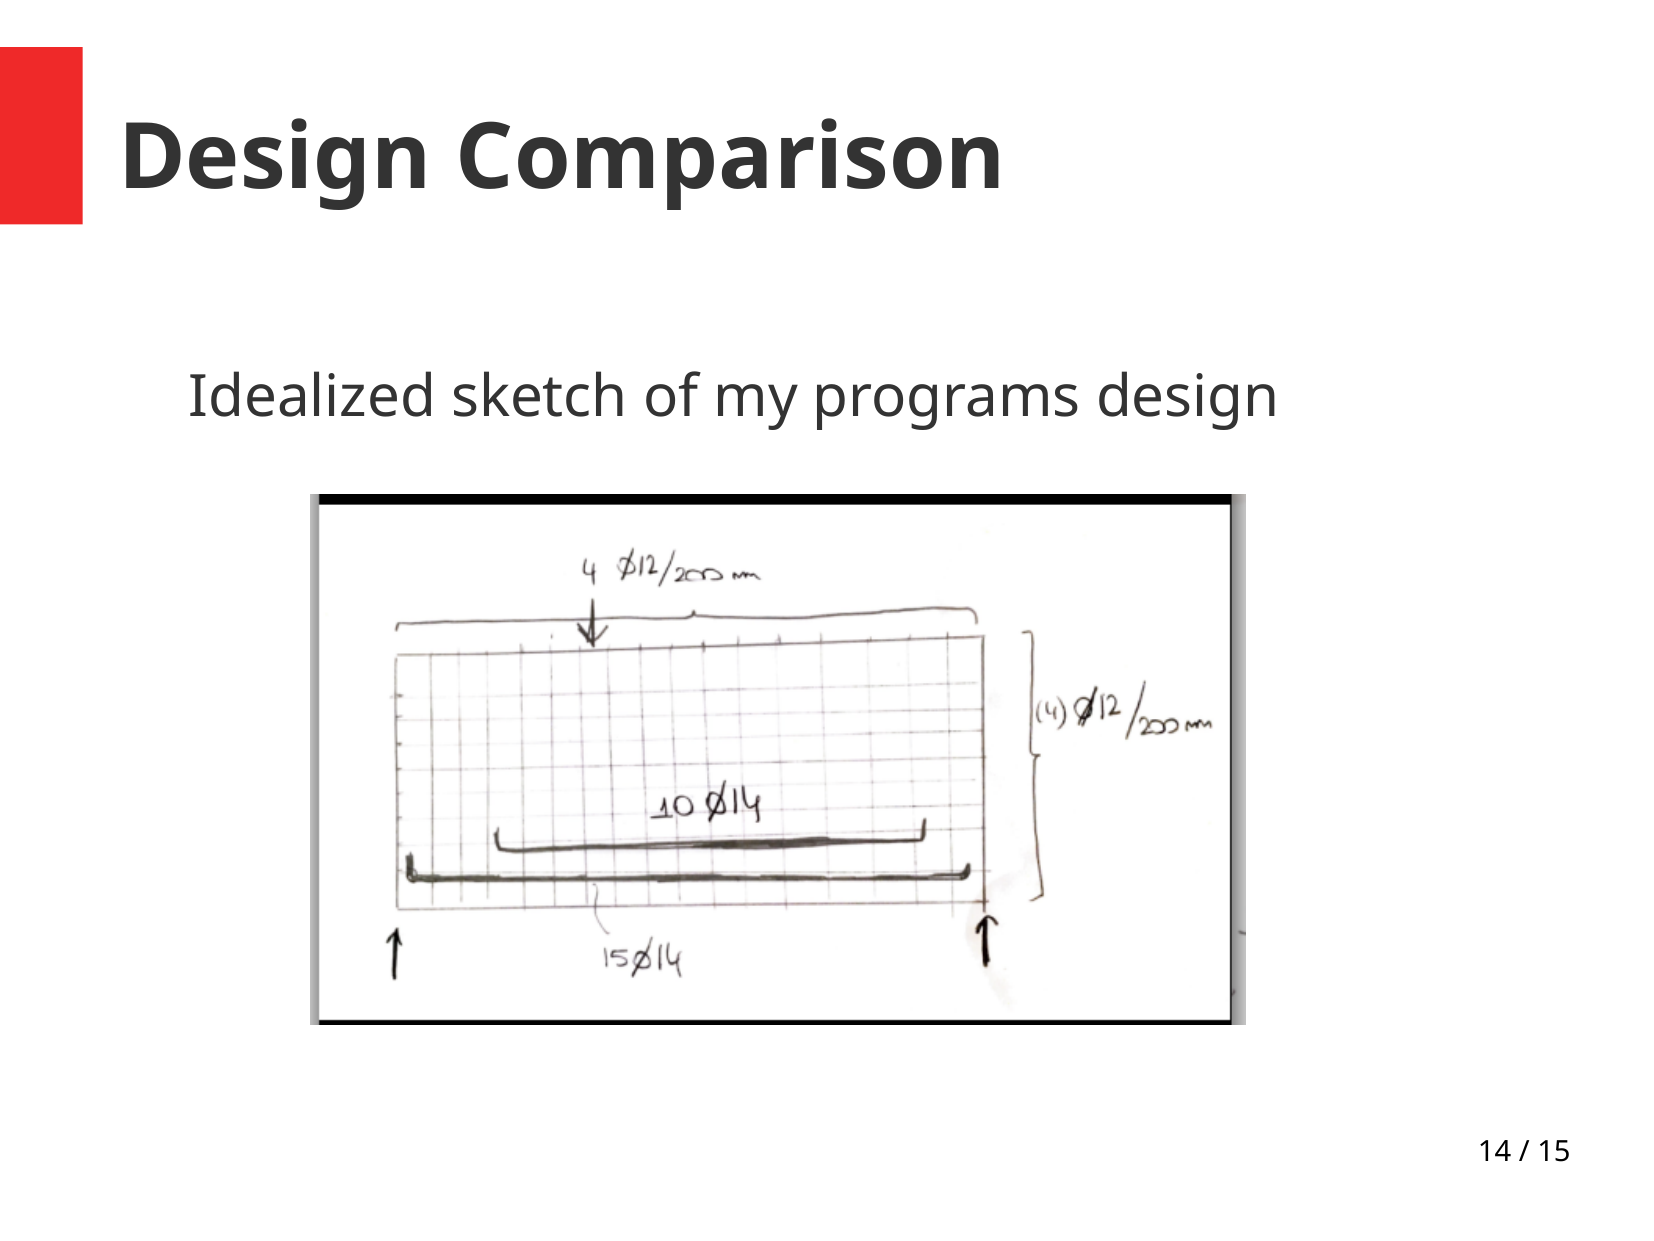

# Design Comparison
Idealized sketch of my programs design
14